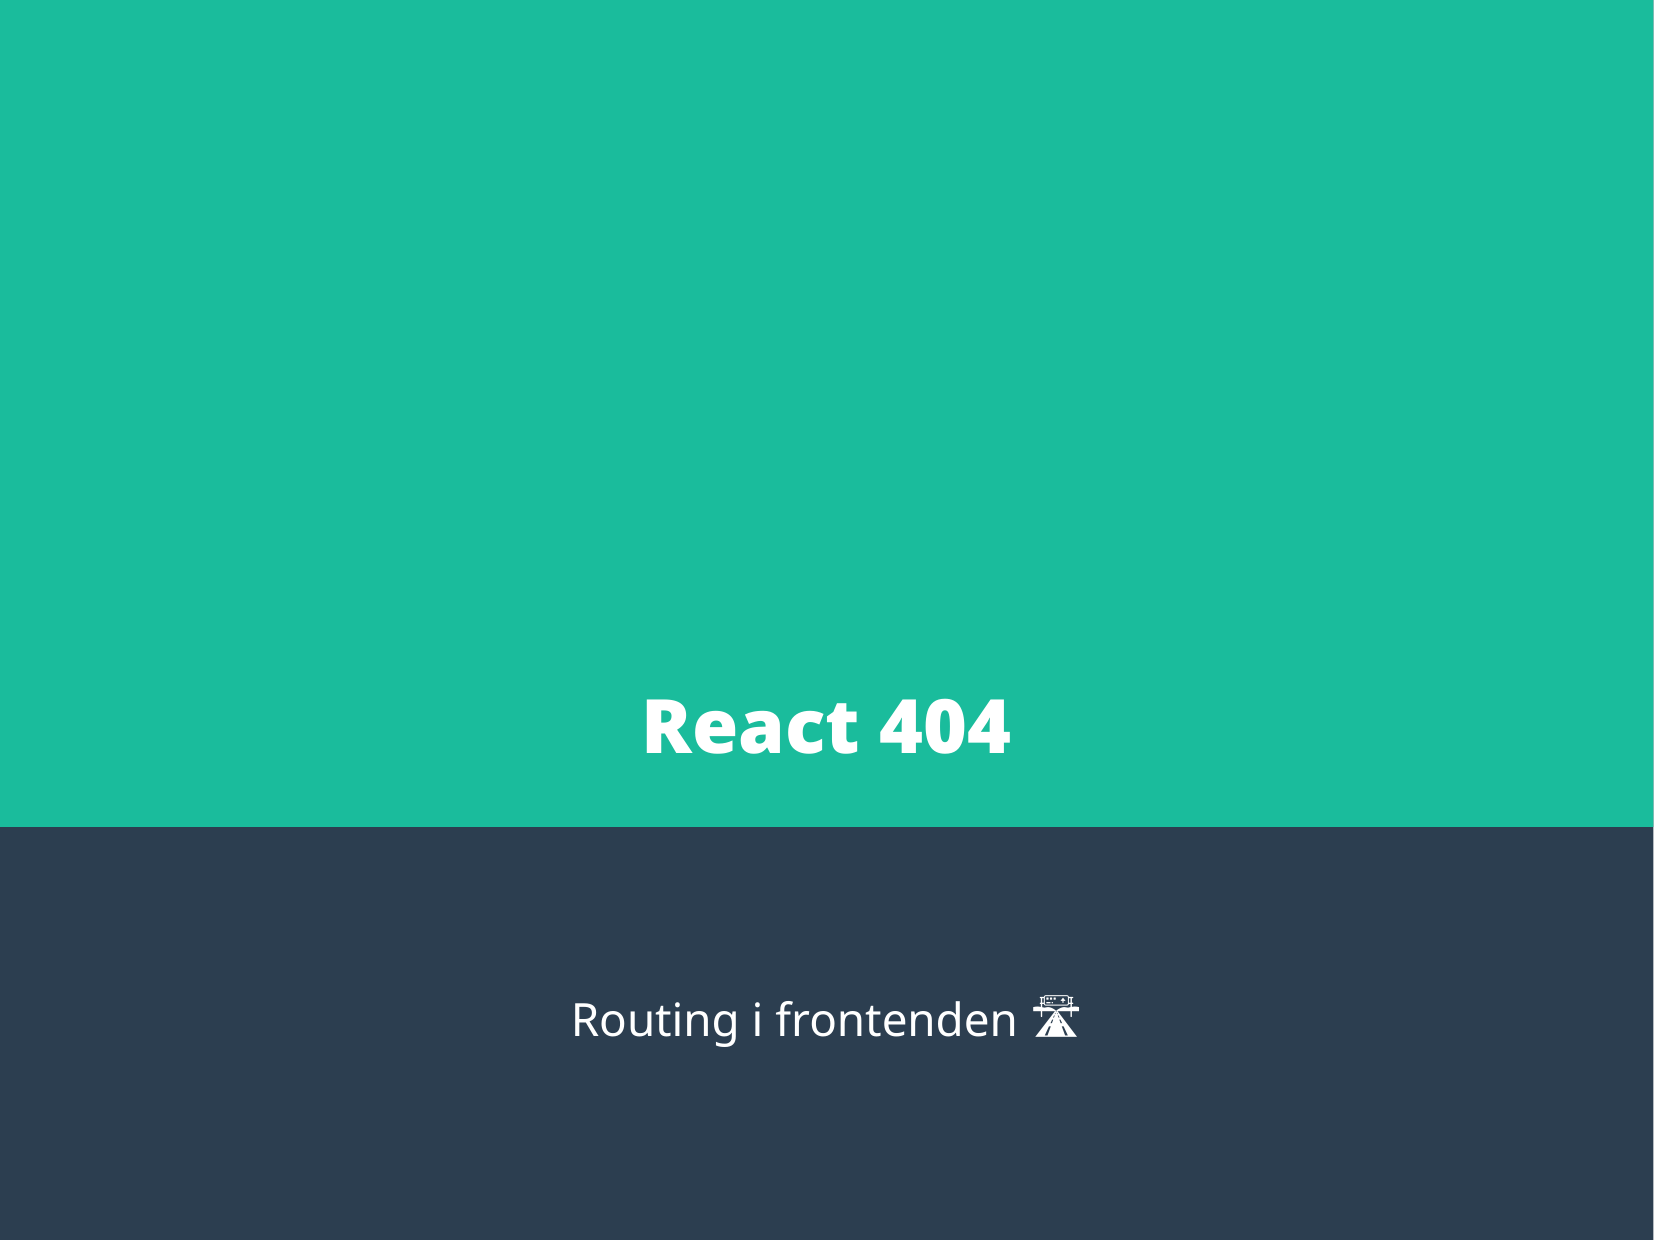

# React 404
Routing i frontenden 🛣️